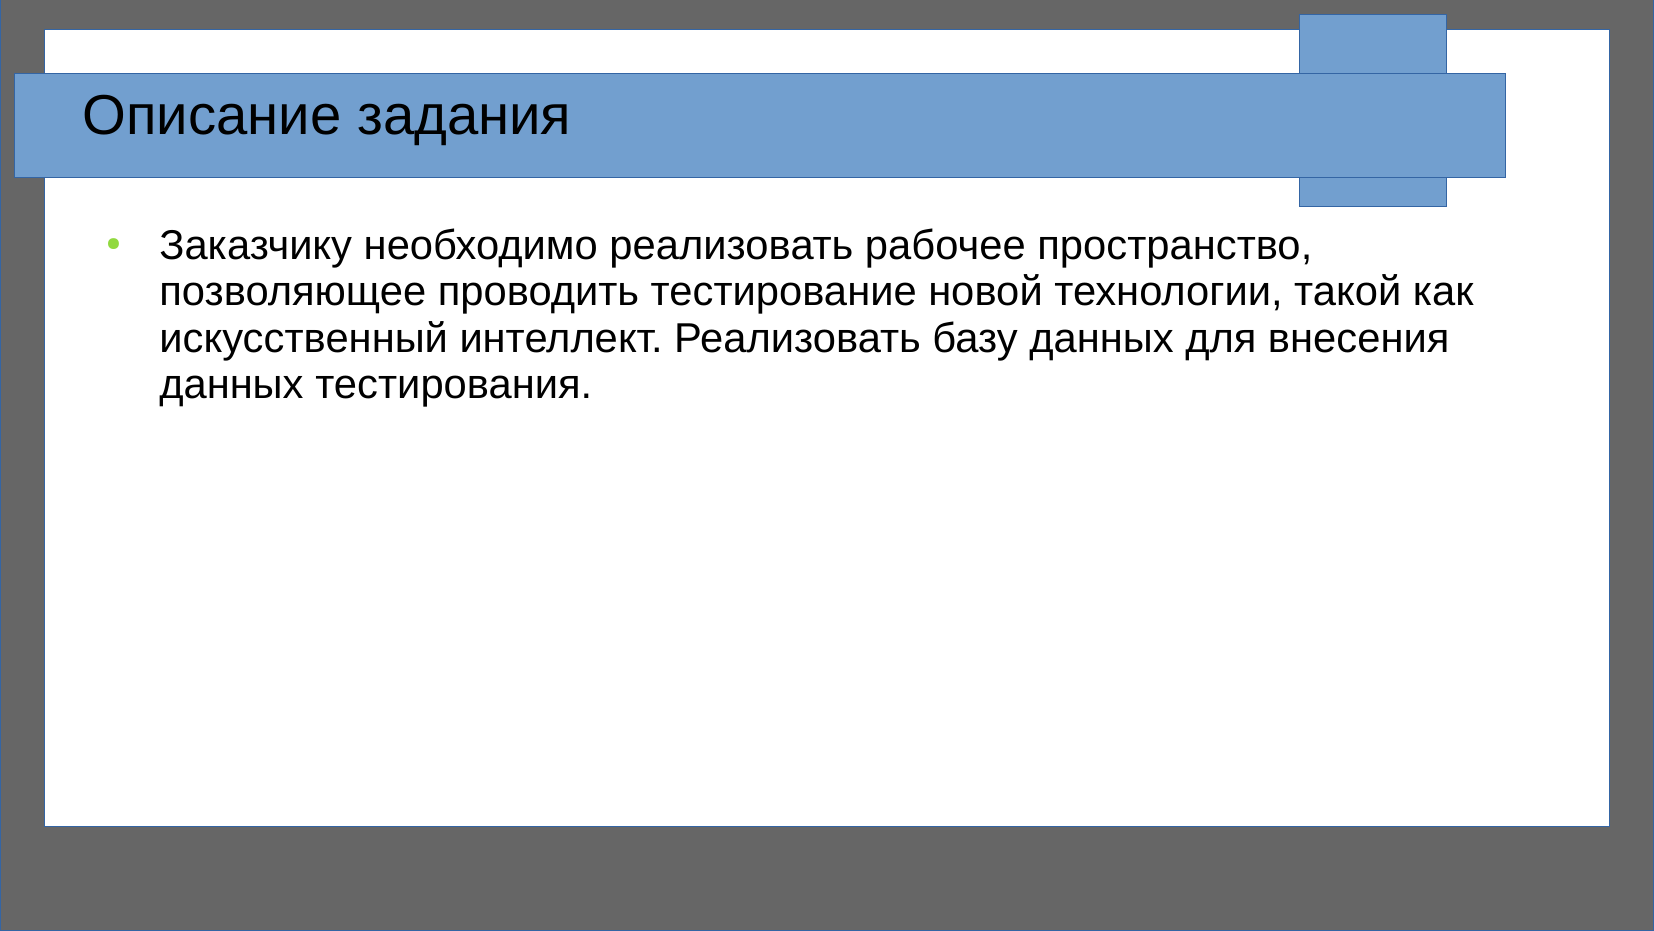

# Описание задания
Заказчику необходимо реализовать рабочее пространство, позволяющее проводить тестирование новой технологии, такой как искусственный интеллект. Реализовать базу данных для внесения данных тестирования.